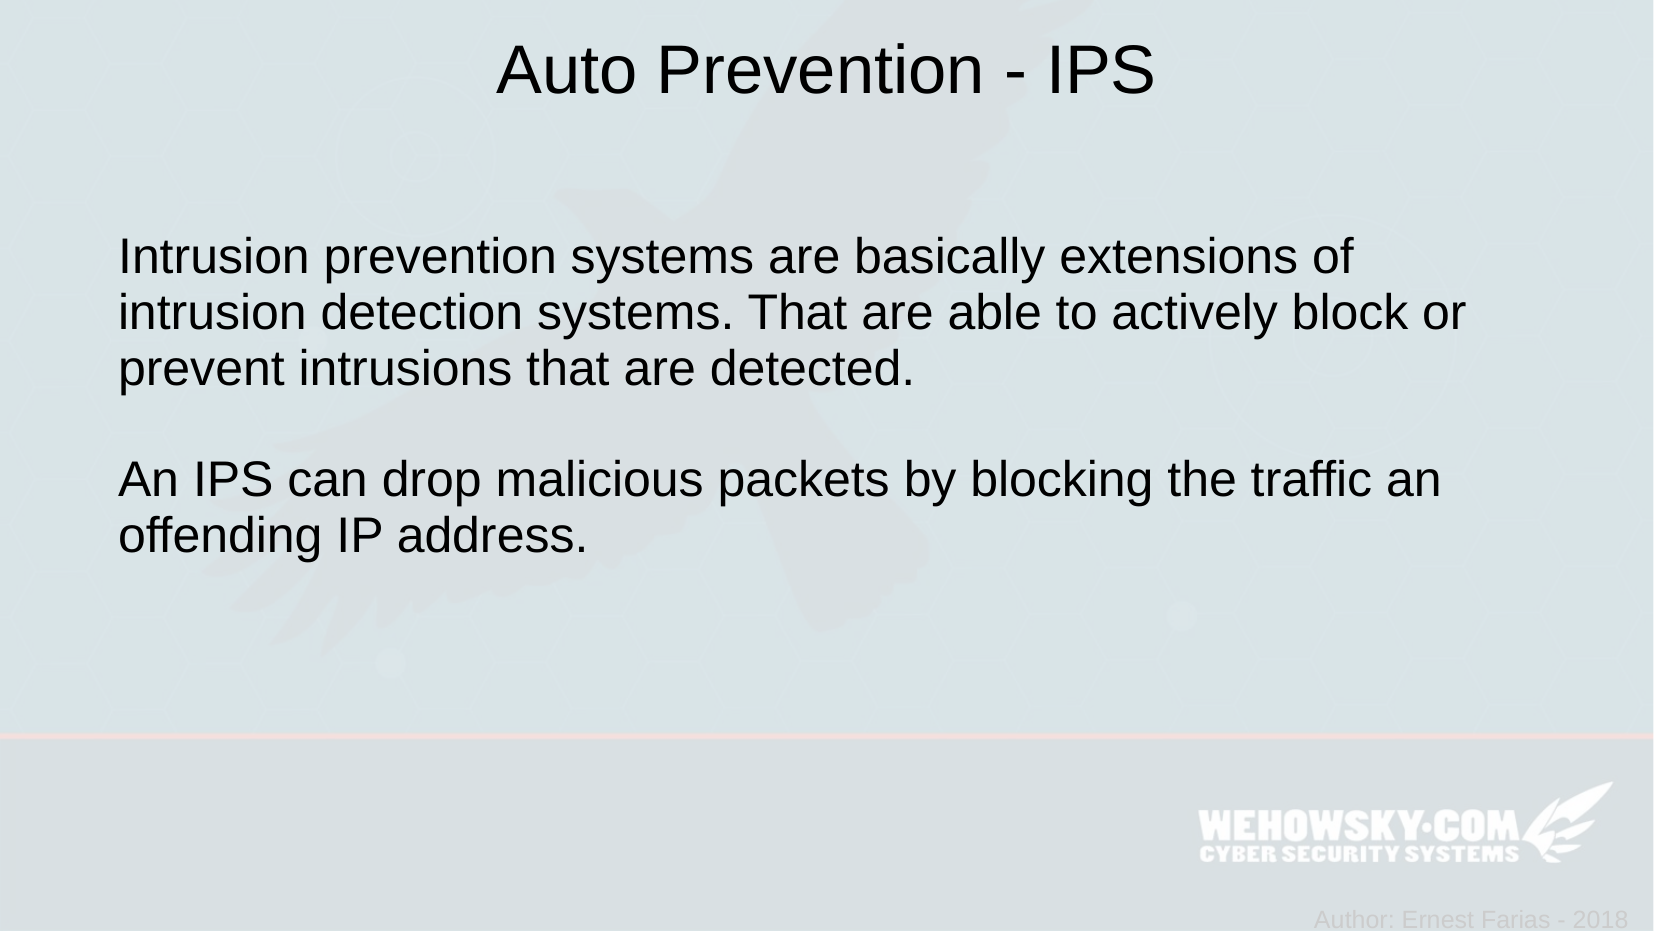

Auto Prevention - IPS
# Intrusion prevention systems are basically extensions of intrusion detection systems. That are able to actively block or prevent intrusions that are detected.
An IPS can drop malicious packets by blocking the traffic an offending IP address.
Author: Ernest Farias - 2018